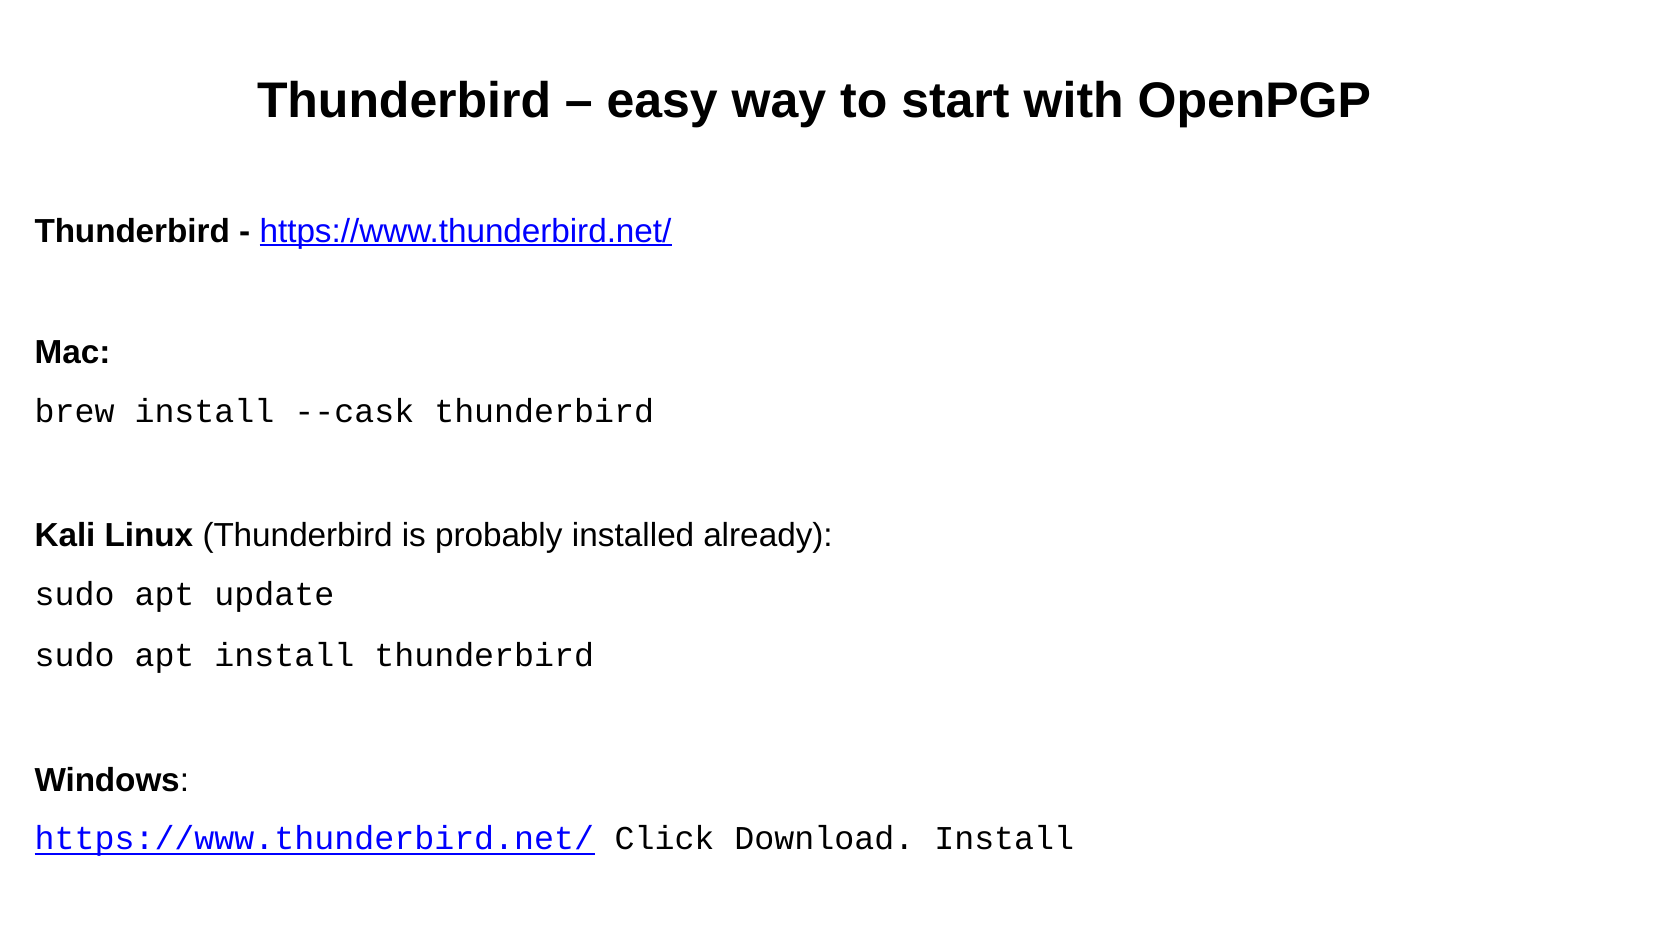

# Thunderbird – easy way to start with OpenPGP
Thunderbird - https://www.thunderbird.net/
Mac:
brew install --cask thunderbird
Kali Linux (Thunderbird is probably installed already):
sudo apt update
sudo apt install thunderbird
Windows:
https://www.thunderbird.net/ Click Download. Install